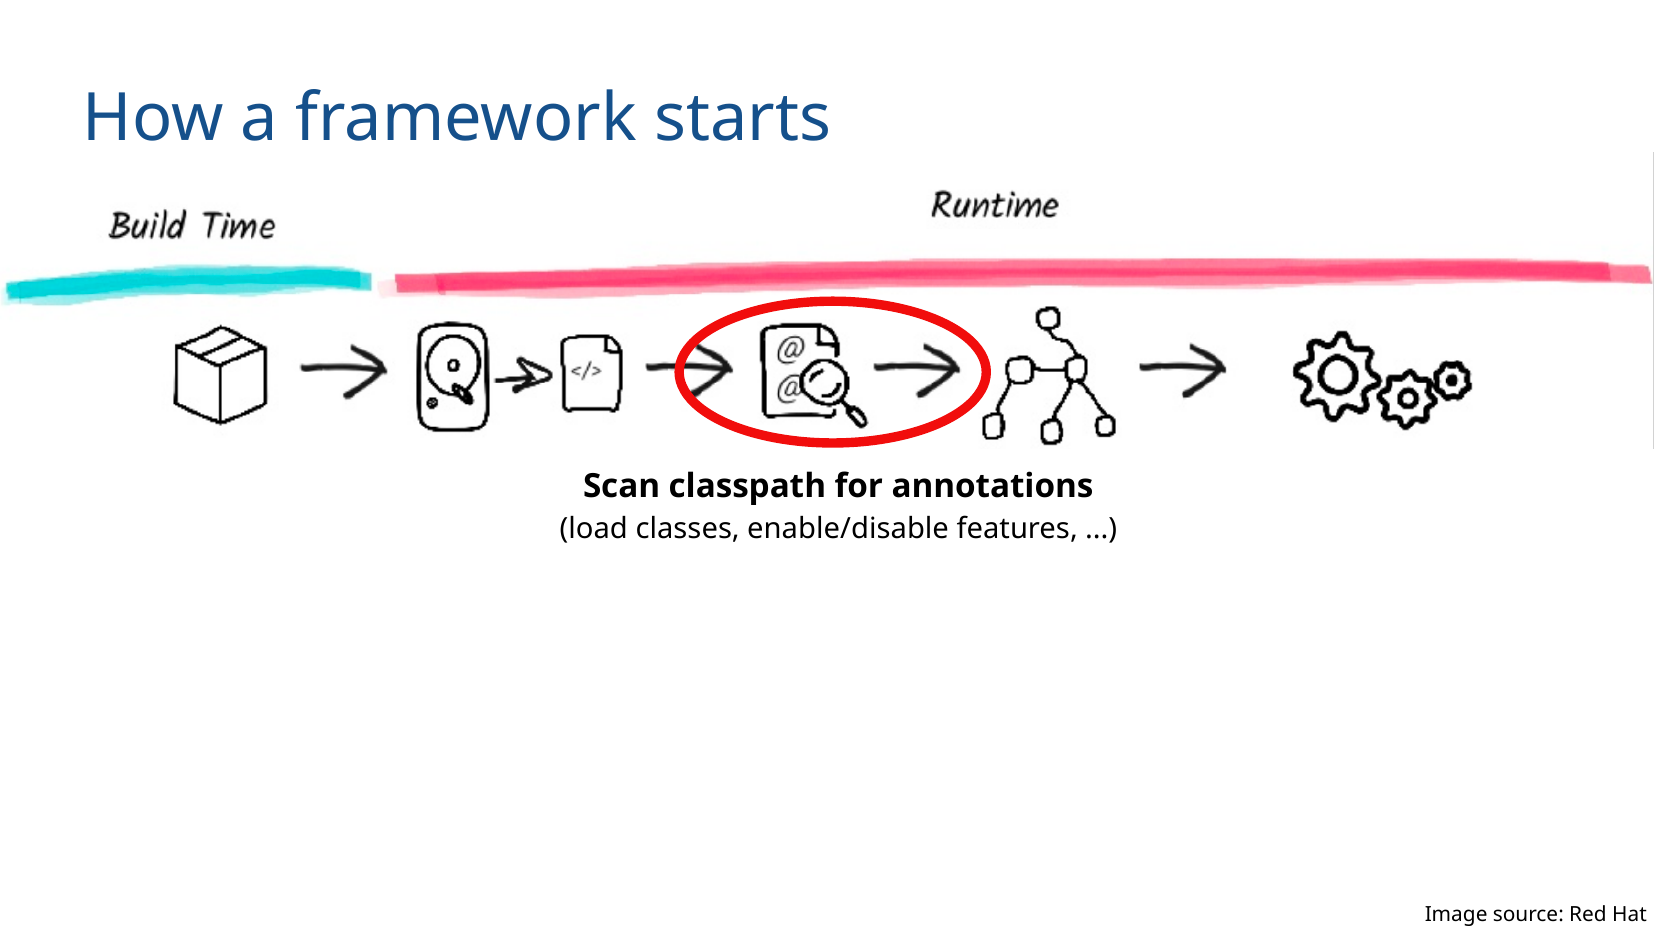

# How a framework starts
Scan classpath for annotations
(load classes, enable/disable features, ...)
Image source: Red Hat